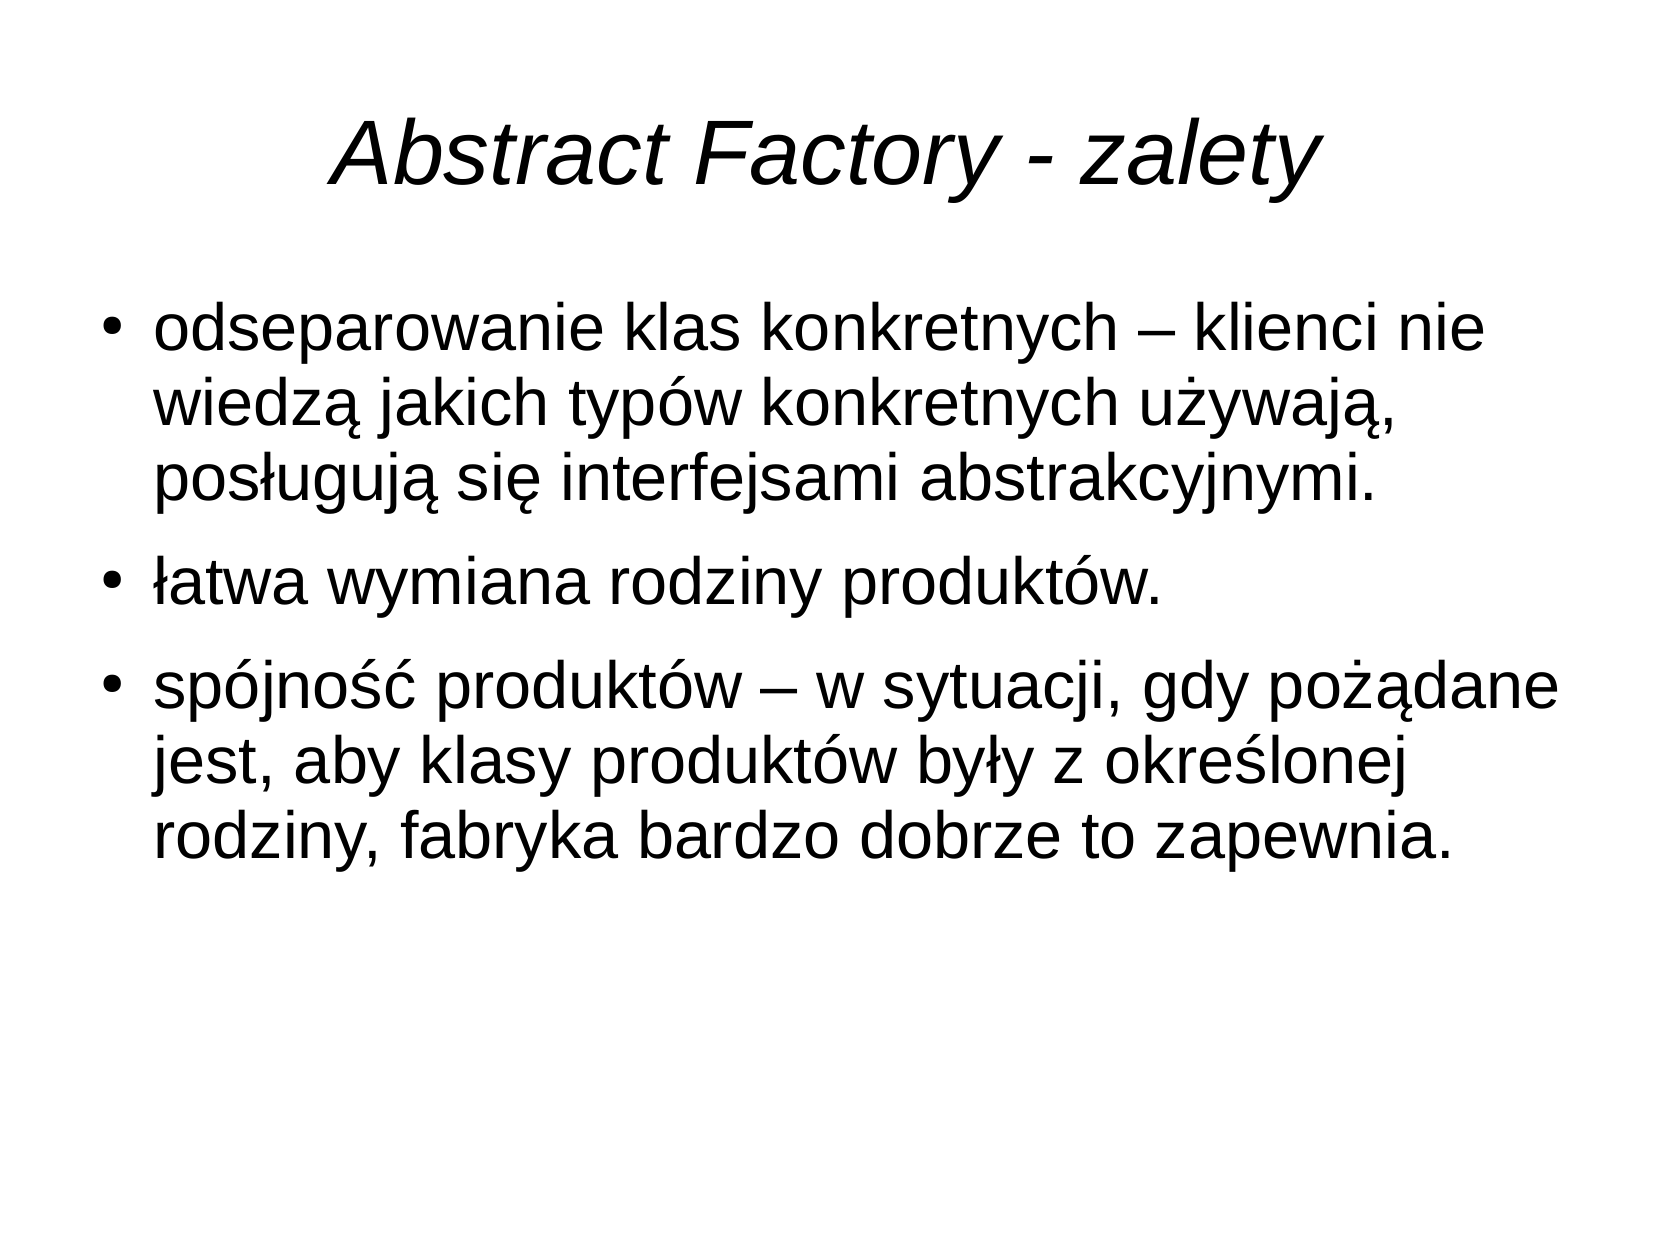

# Abstract Factory - zalety
odseparowanie klas konkretnych – klienci nie wiedzą jakich typów konkretnych używają, posługują się interfejsami abstrakcyjnymi.
łatwa wymiana rodziny produktów.
spójność produktów – w sytuacji, gdy pożądane jest, aby klasy produktów były z określonej rodziny, fabryka bardzo dobrze to zapewnia.